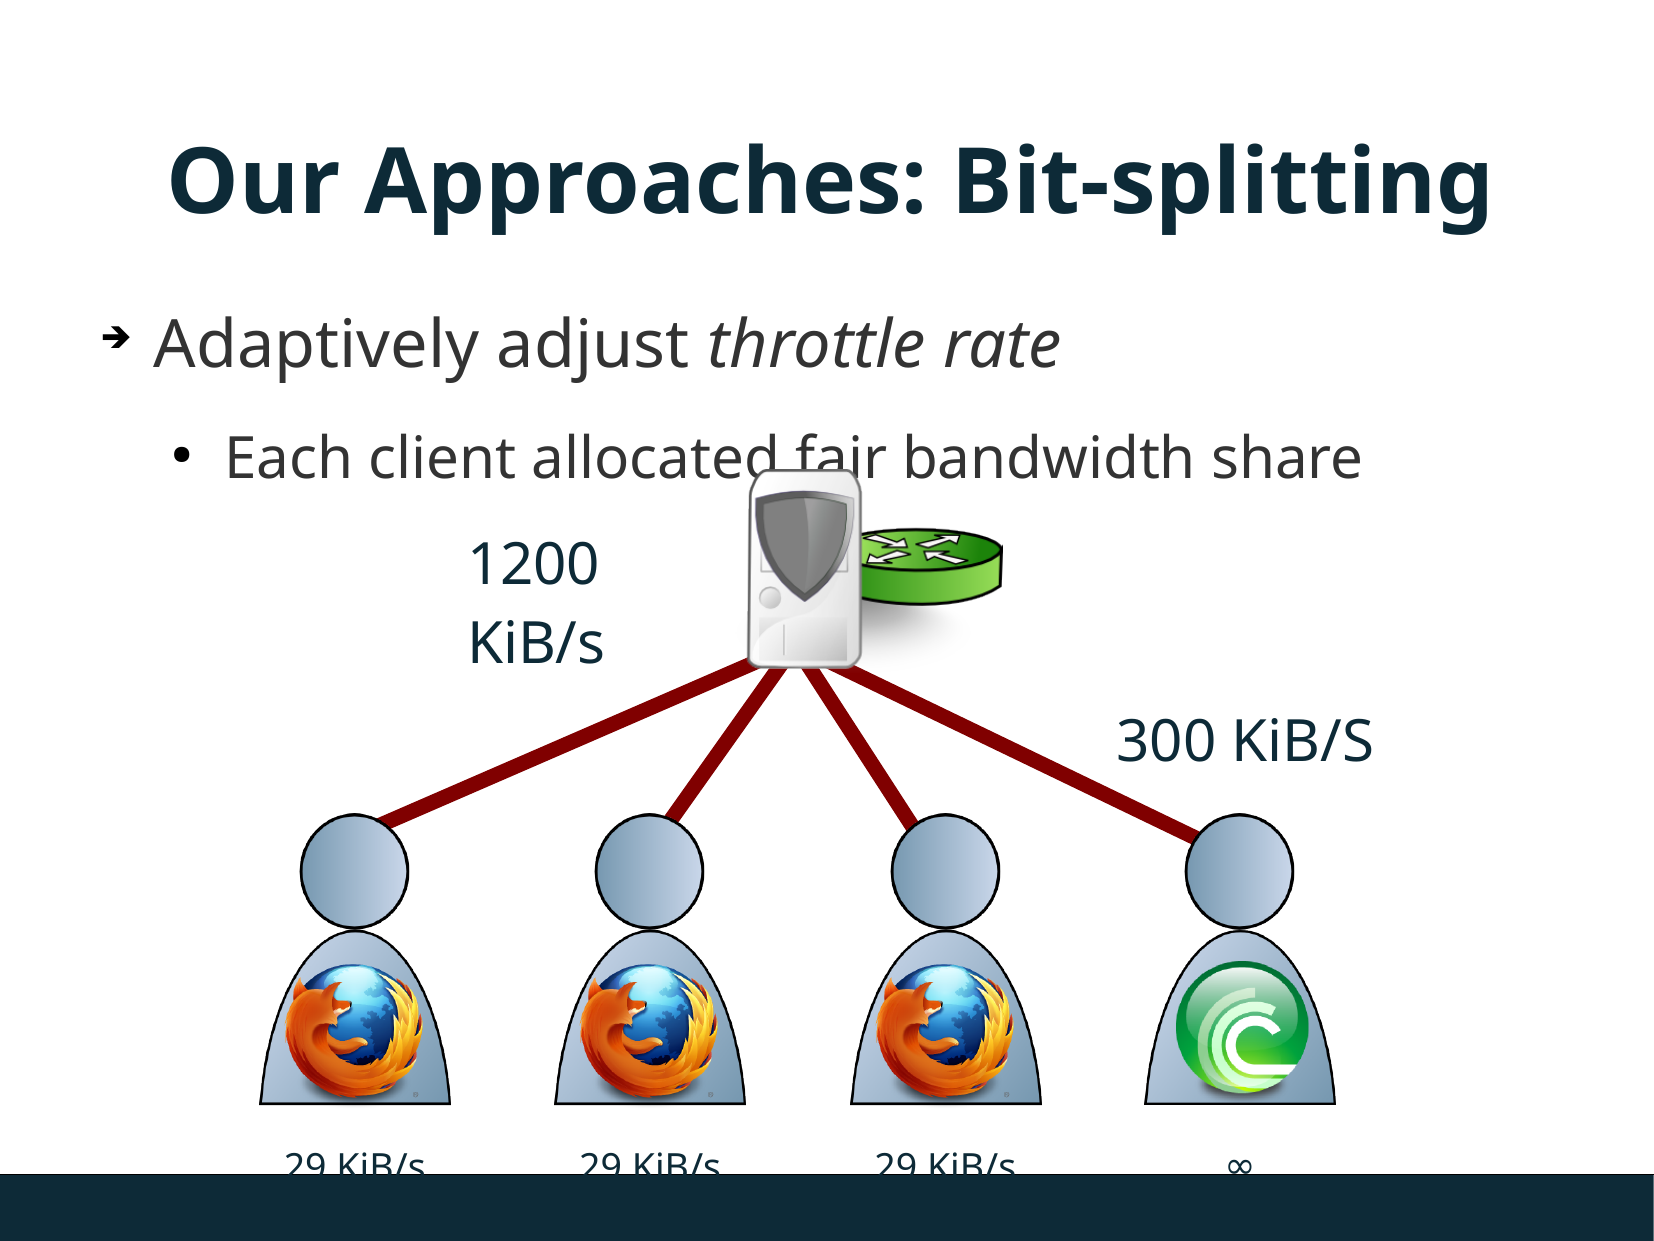

# Our Approaches: Bit-splitting
Adaptively adjust throttle rate
Each client allocated fair bandwidth share
1200 KiB/s
300 KiB/S
29 KiB/s
29 KiB/s
29 KiB/s
∞